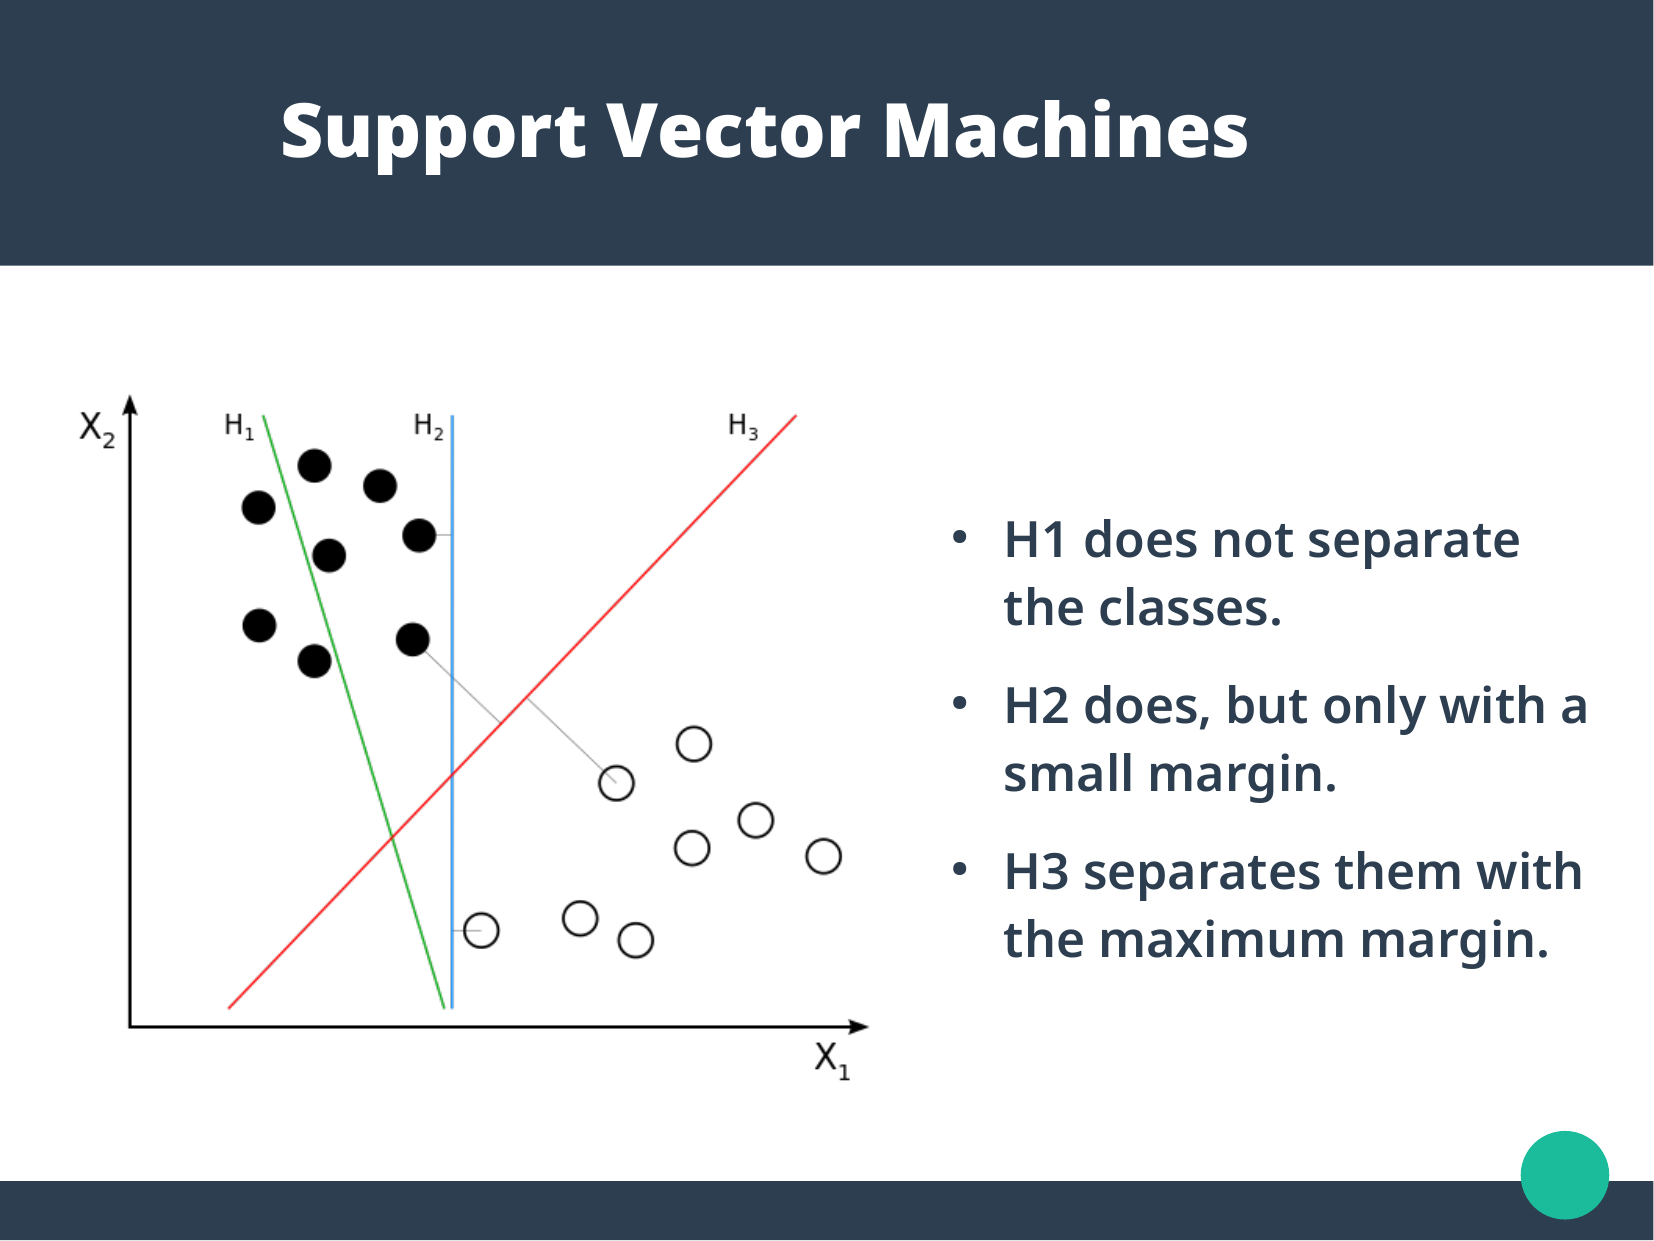

# Support Vector Machines
H1 does not separate the classes.
H2 does, but only with a small margin.
H3 separates them with the maximum margin.